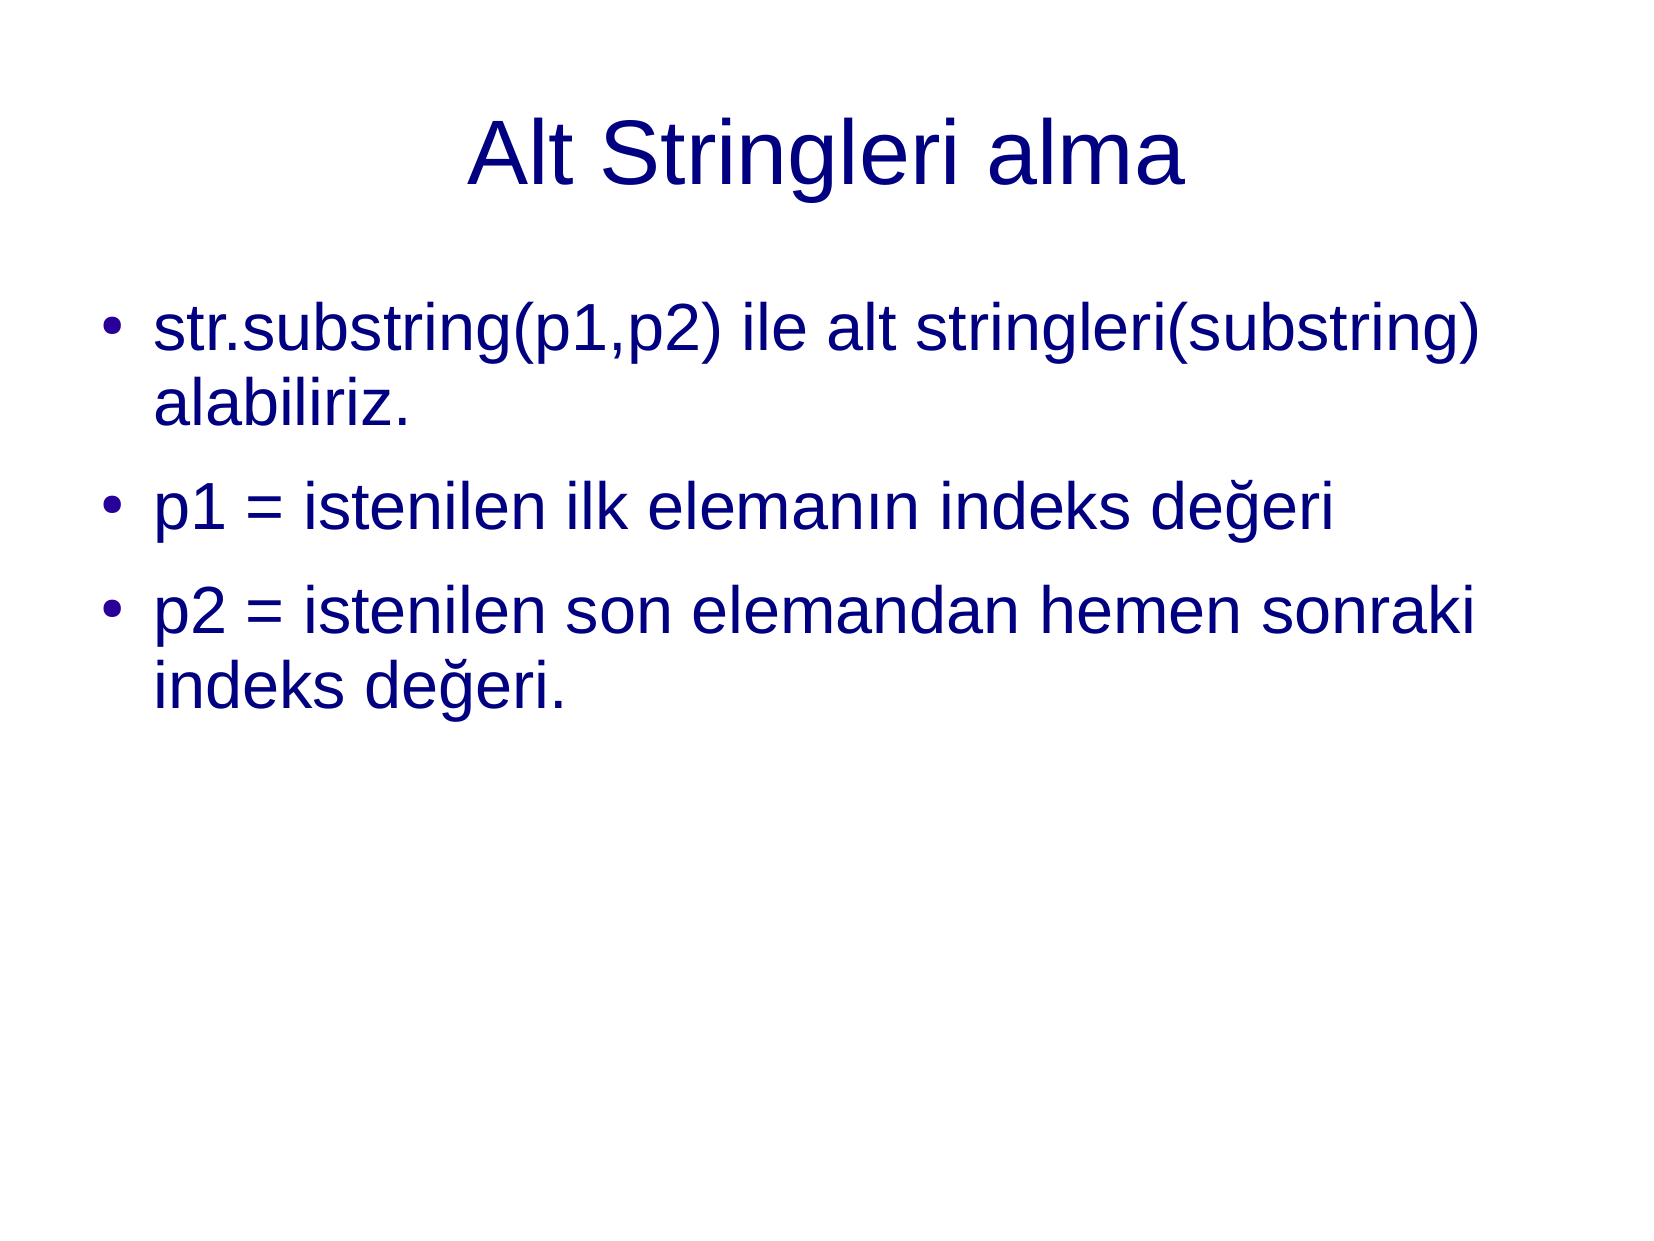

# Alt Stringleri alma
str.substring(p1,p2) ile alt stringleri(substring) alabiliriz.
p1 = istenilen ilk elemanın indeks değeri
p2 = istenilen son elemandan hemen sonraki indeks değeri.